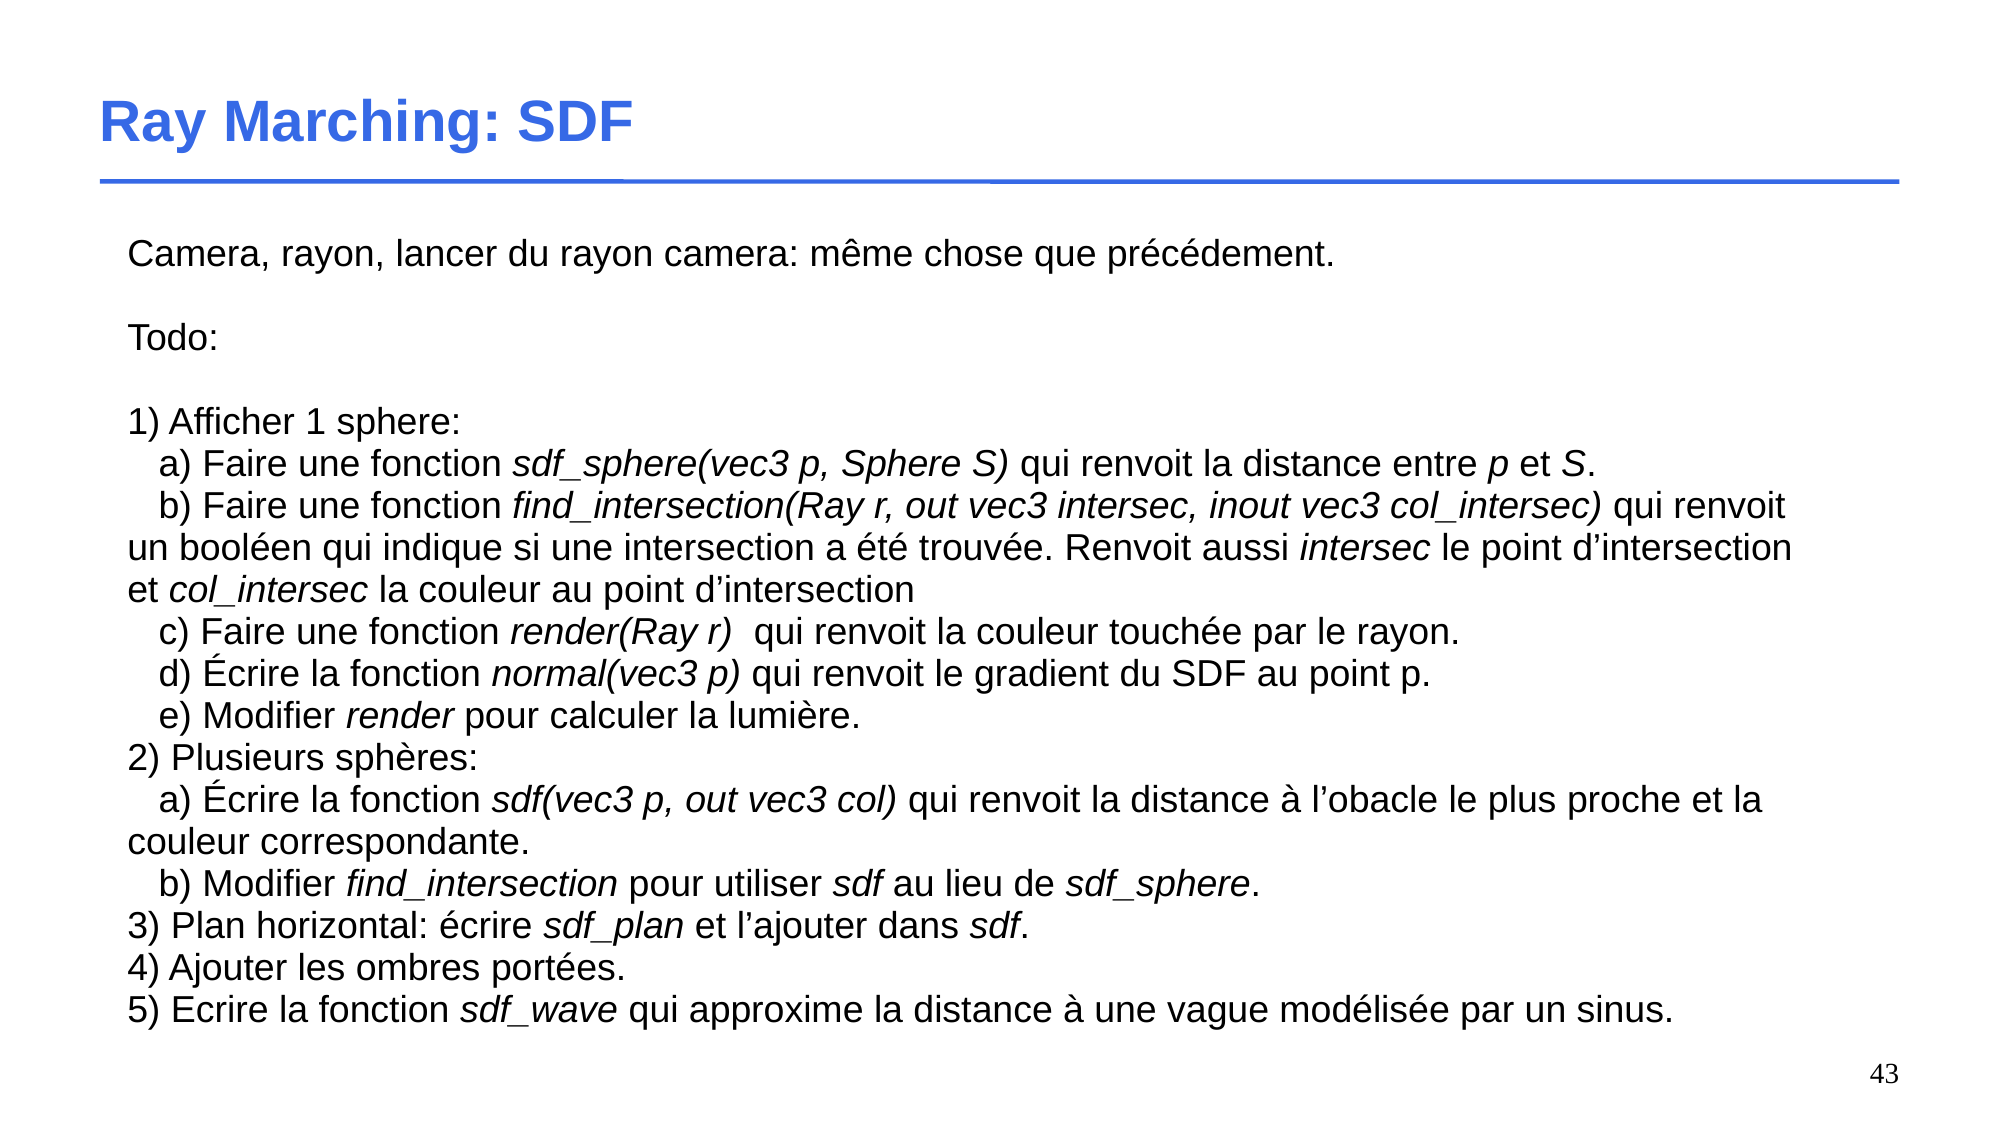

# Ray Marching: SDF
Camera, rayon, lancer du rayon camera: même chose que précédement.
Todo:
1) Afficher 1 sphere:
 a) Faire une fonction sdf_sphere(vec3 p, Sphere S) qui renvoit la distance entre p et S.
 b) Faire une fonction find_intersection(Ray r, out vec3 intersec, inout vec3 col_intersec) qui renvoit un booléen qui indique si une intersection a été trouvée. Renvoit aussi intersec le point d’intersection et col_intersec la couleur au point d’intersection
 c) Faire une fonction render(Ray r) qui renvoit la couleur touchée par le rayon.
 d) Écrire la fonction normal(vec3 p) qui renvoit le gradient du SDF au point p.
 e) Modifier render pour calculer la lumière.
2) Plusieurs sphères:
 a) Écrire la fonction sdf(vec3 p, out vec3 col) qui renvoit la distance à l’obacle le plus proche et la couleur correspondante.
 b) Modifier find_intersection pour utiliser sdf au lieu de sdf_sphere.
3) Plan horizontal: écrire sdf_plan et l’ajouter dans sdf.
4) Ajouter les ombres portées.
5) Ecrire la fonction sdf_wave qui approxime la distance à une vague modélisée par un sinus.
43